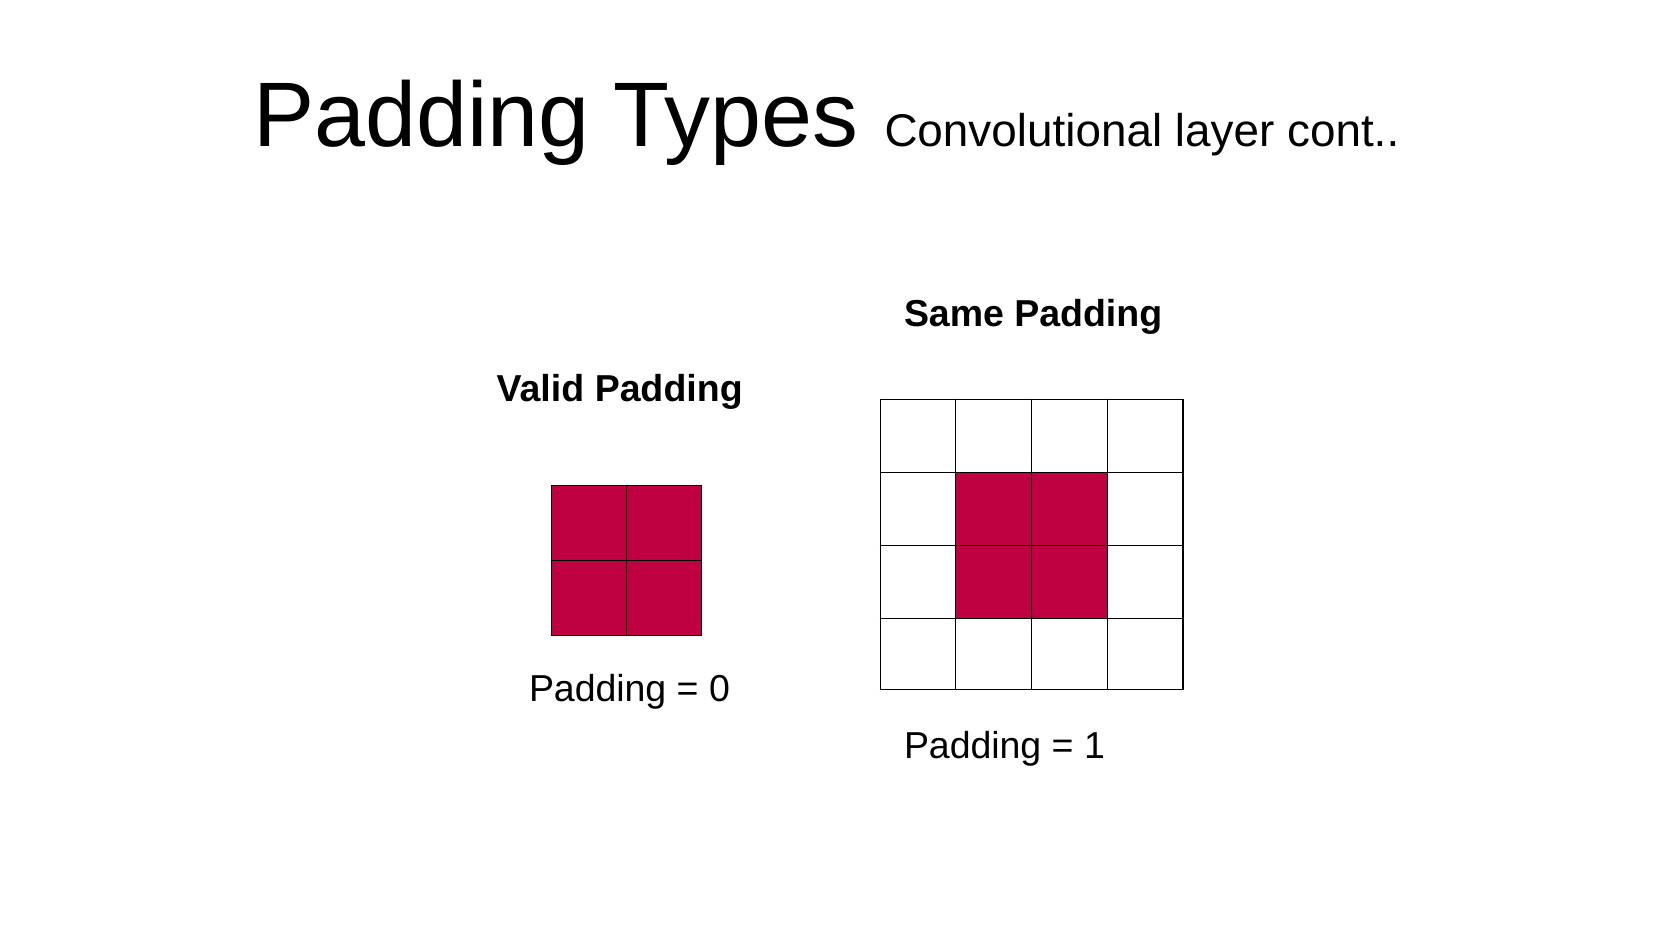

# Padding Types Convolutional layer cont..
Same Padding
Valid Padding
| | | | |
| --- | --- | --- | --- |
| | | | |
| | | | |
| | | | |
| | |
| --- | --- |
| | |
Padding = 0
Padding = 1